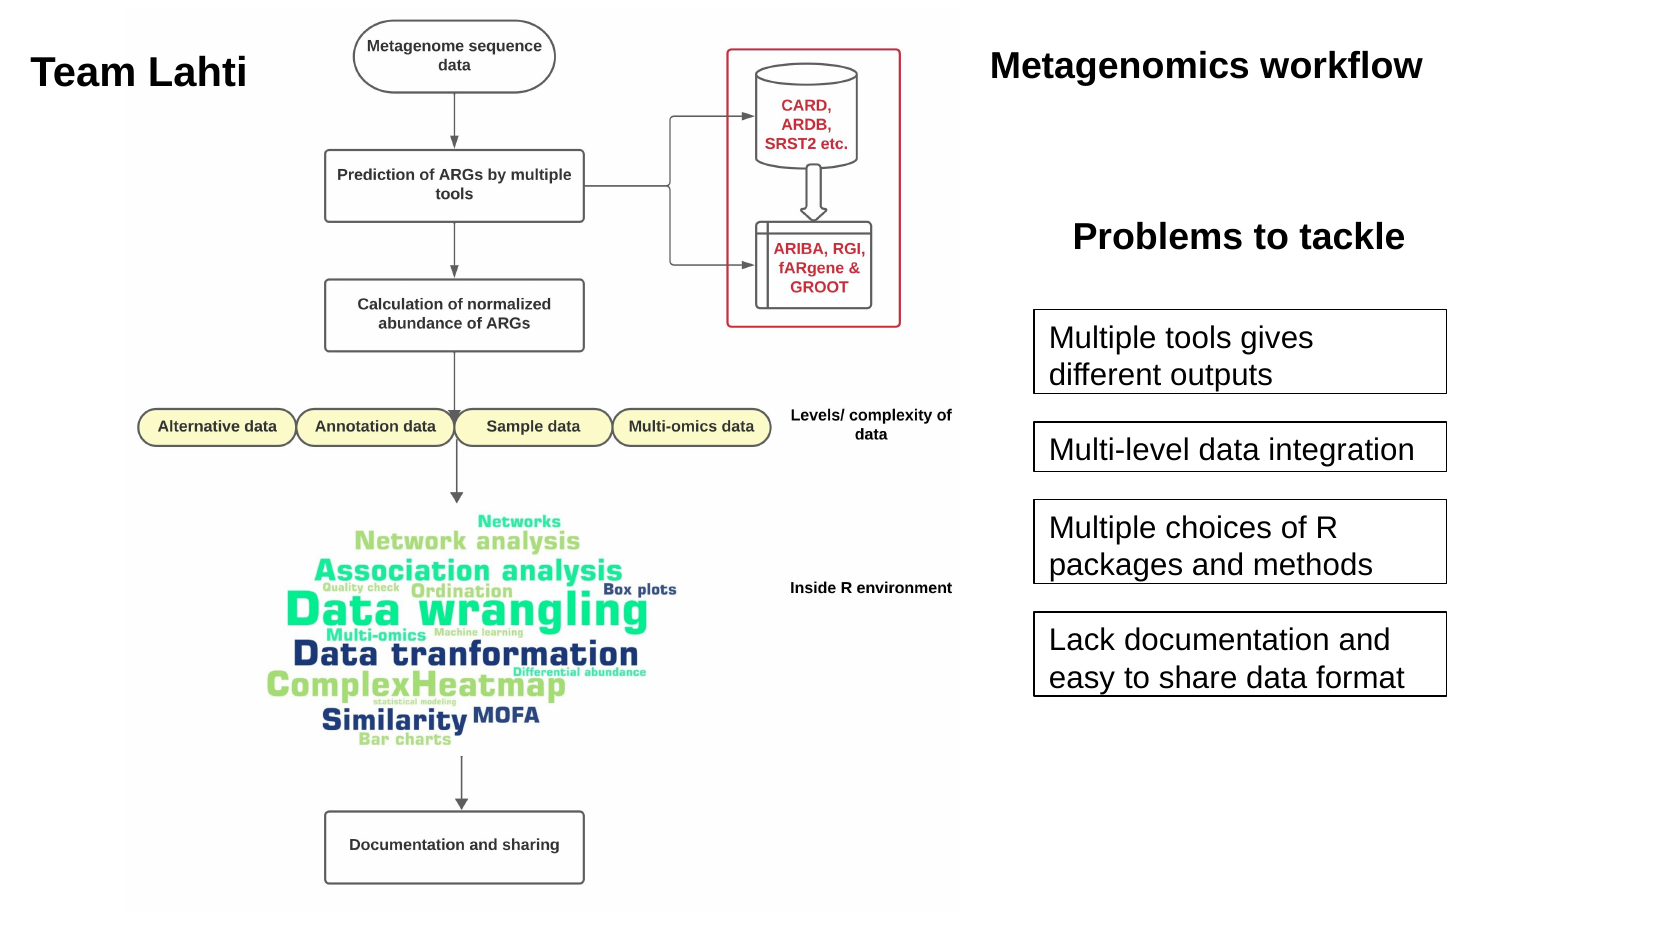

Metagenomics workflow
Team Lahti
Problems to tackle
Multiple tools gives different outputs
Multi-level data integration
Multiple choices of R packages and methods
Lack documentation and easy to share data format